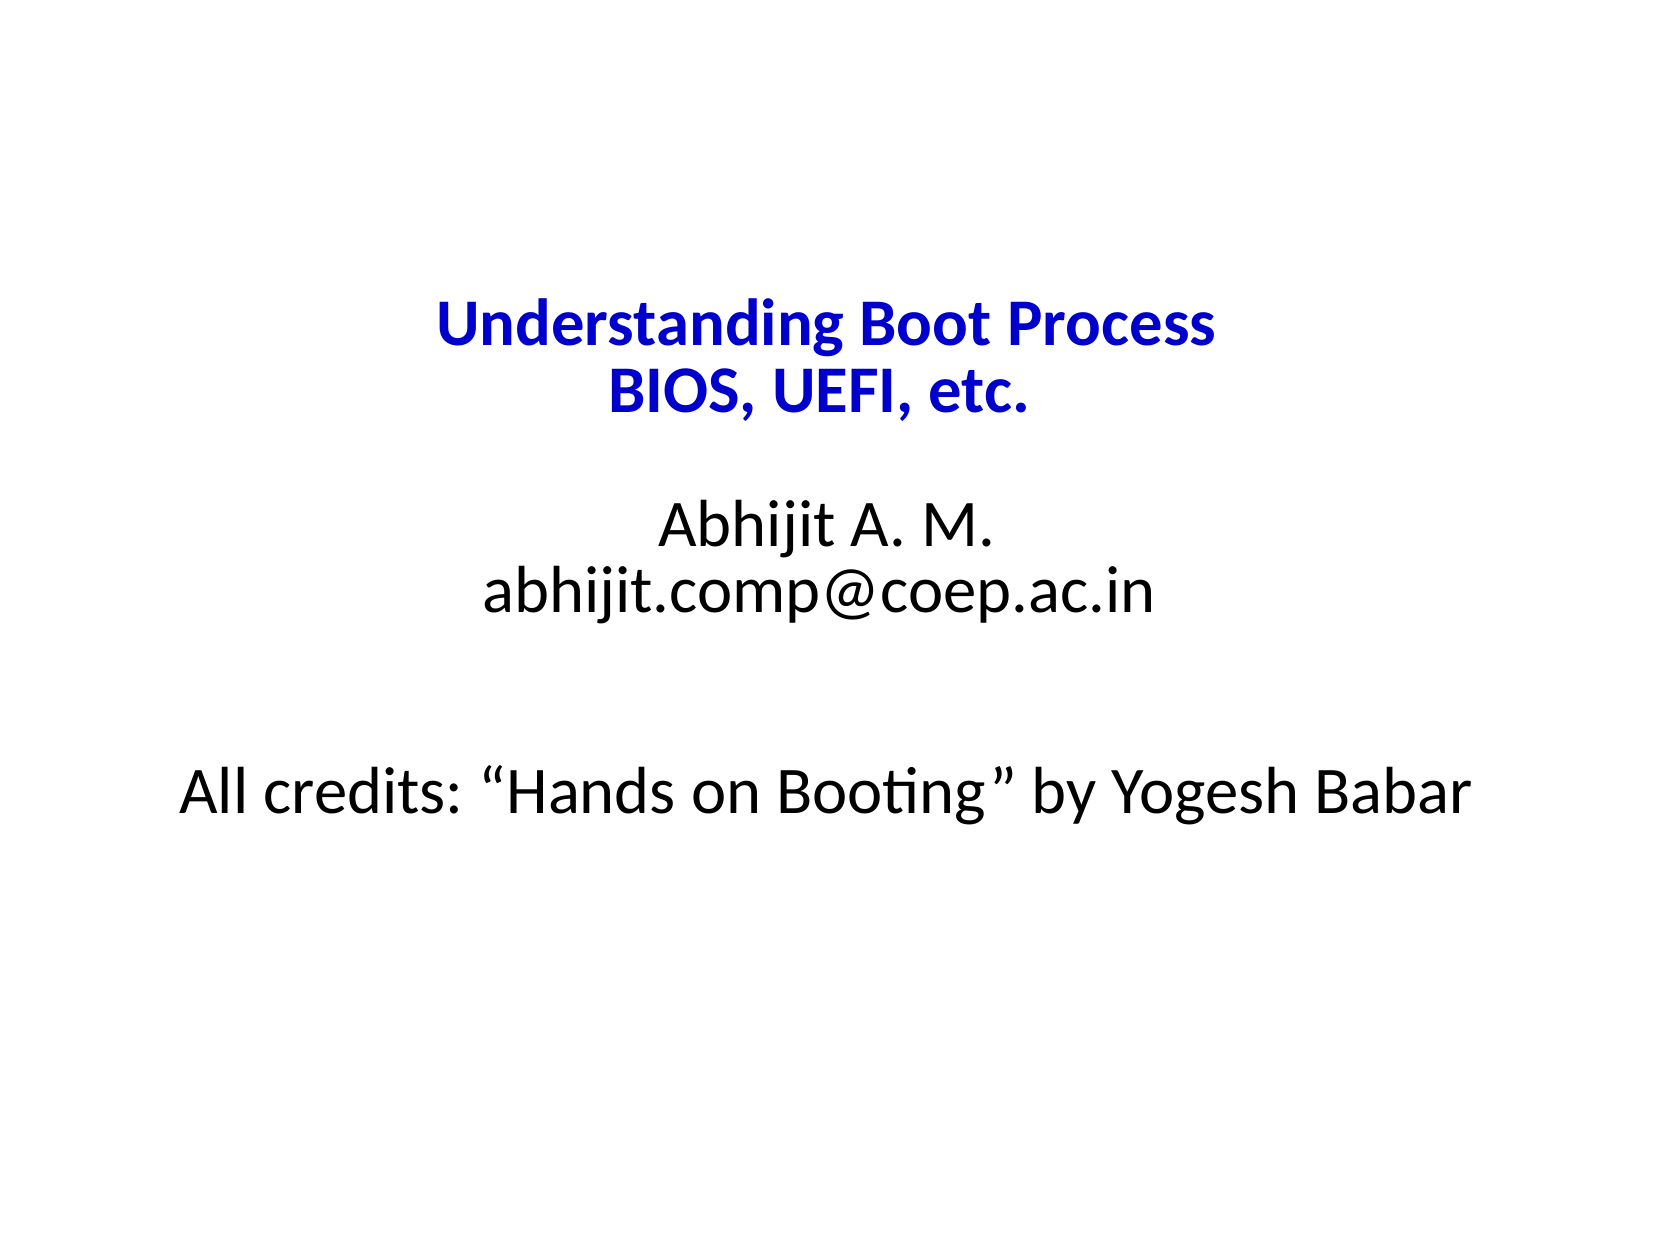

# Understanding Boot Process
BIOS, UEFI, etc.
Abhijit A. M.
abhijit.comp@coep.ac.in
All credits: “Hands on Booting” by Yogesh Babar